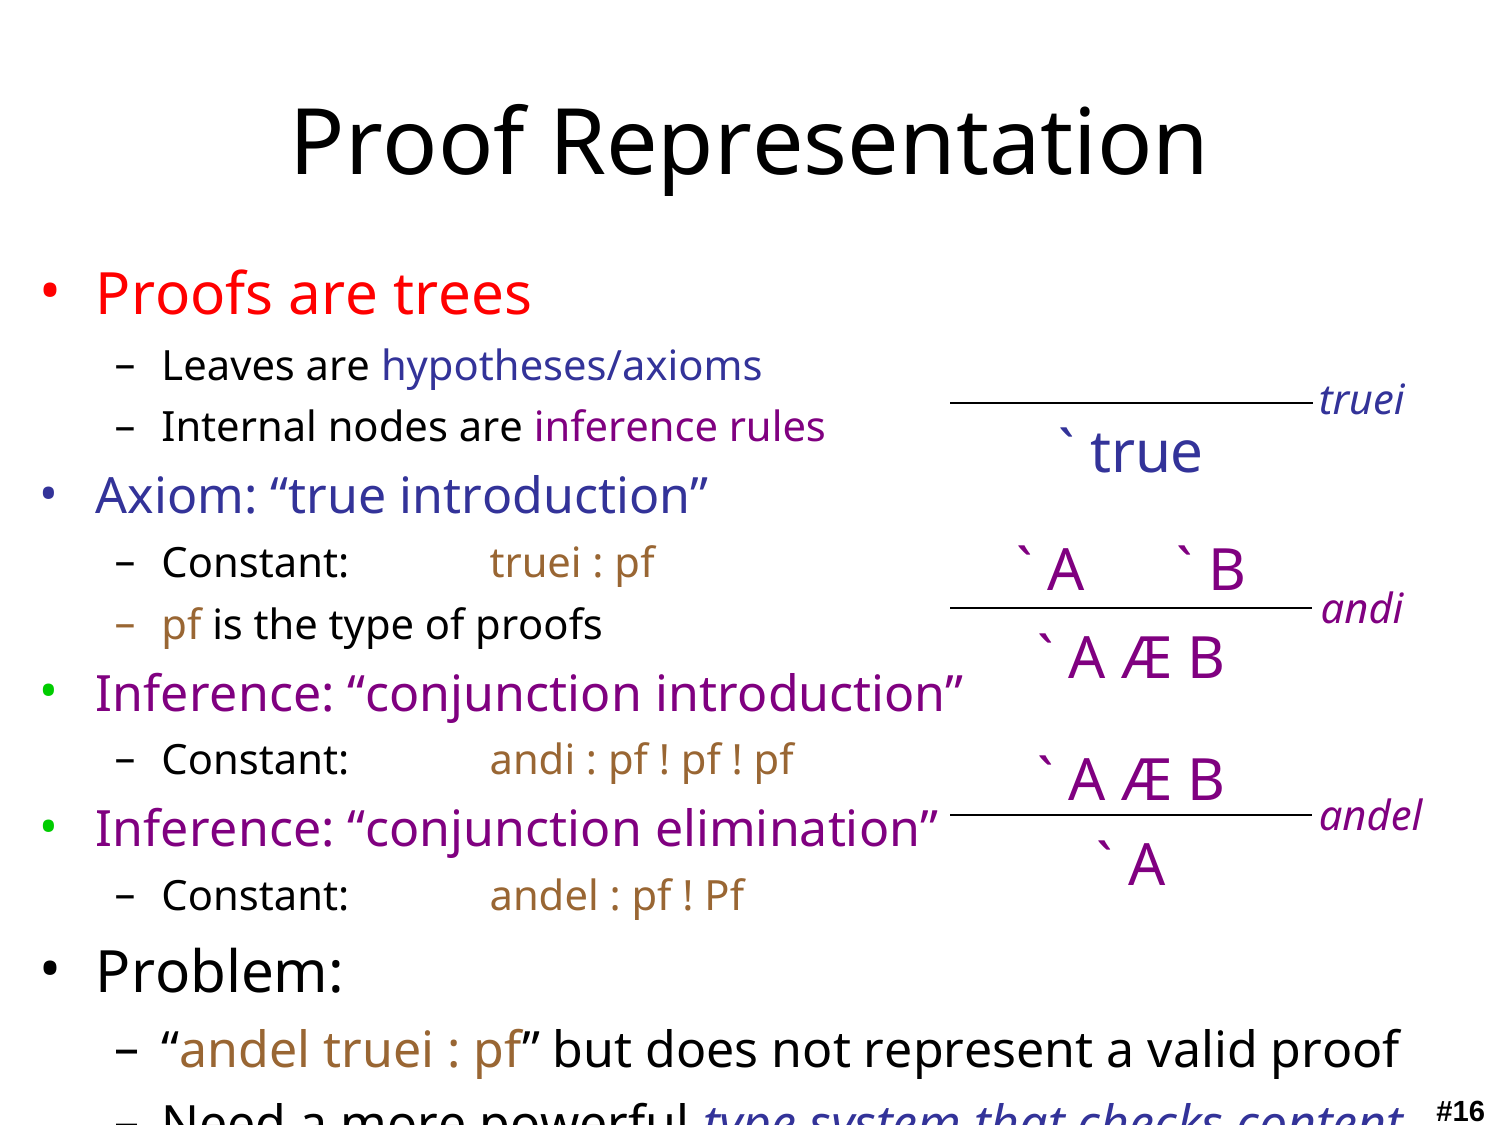

# Proof Representation
Proofs are trees
Leaves are hypotheses/axioms
Internal nodes are inference rules
Axiom: “true introduction”
Constant:	truei : pf
pf is the type of proofs
Inference: “conjunction introduction”
Constant:	andi : pf ! pf ! pf
Inference: “conjunction elimination”
Constant: 	andel : pf ! Pf
Problem:
“andel truei : pf” but does not represent a valid proof
Need a more powerful type system that checks content
` true
truei
` A ` B
` A Æ B
andi
` A Æ B
` A
andel
16